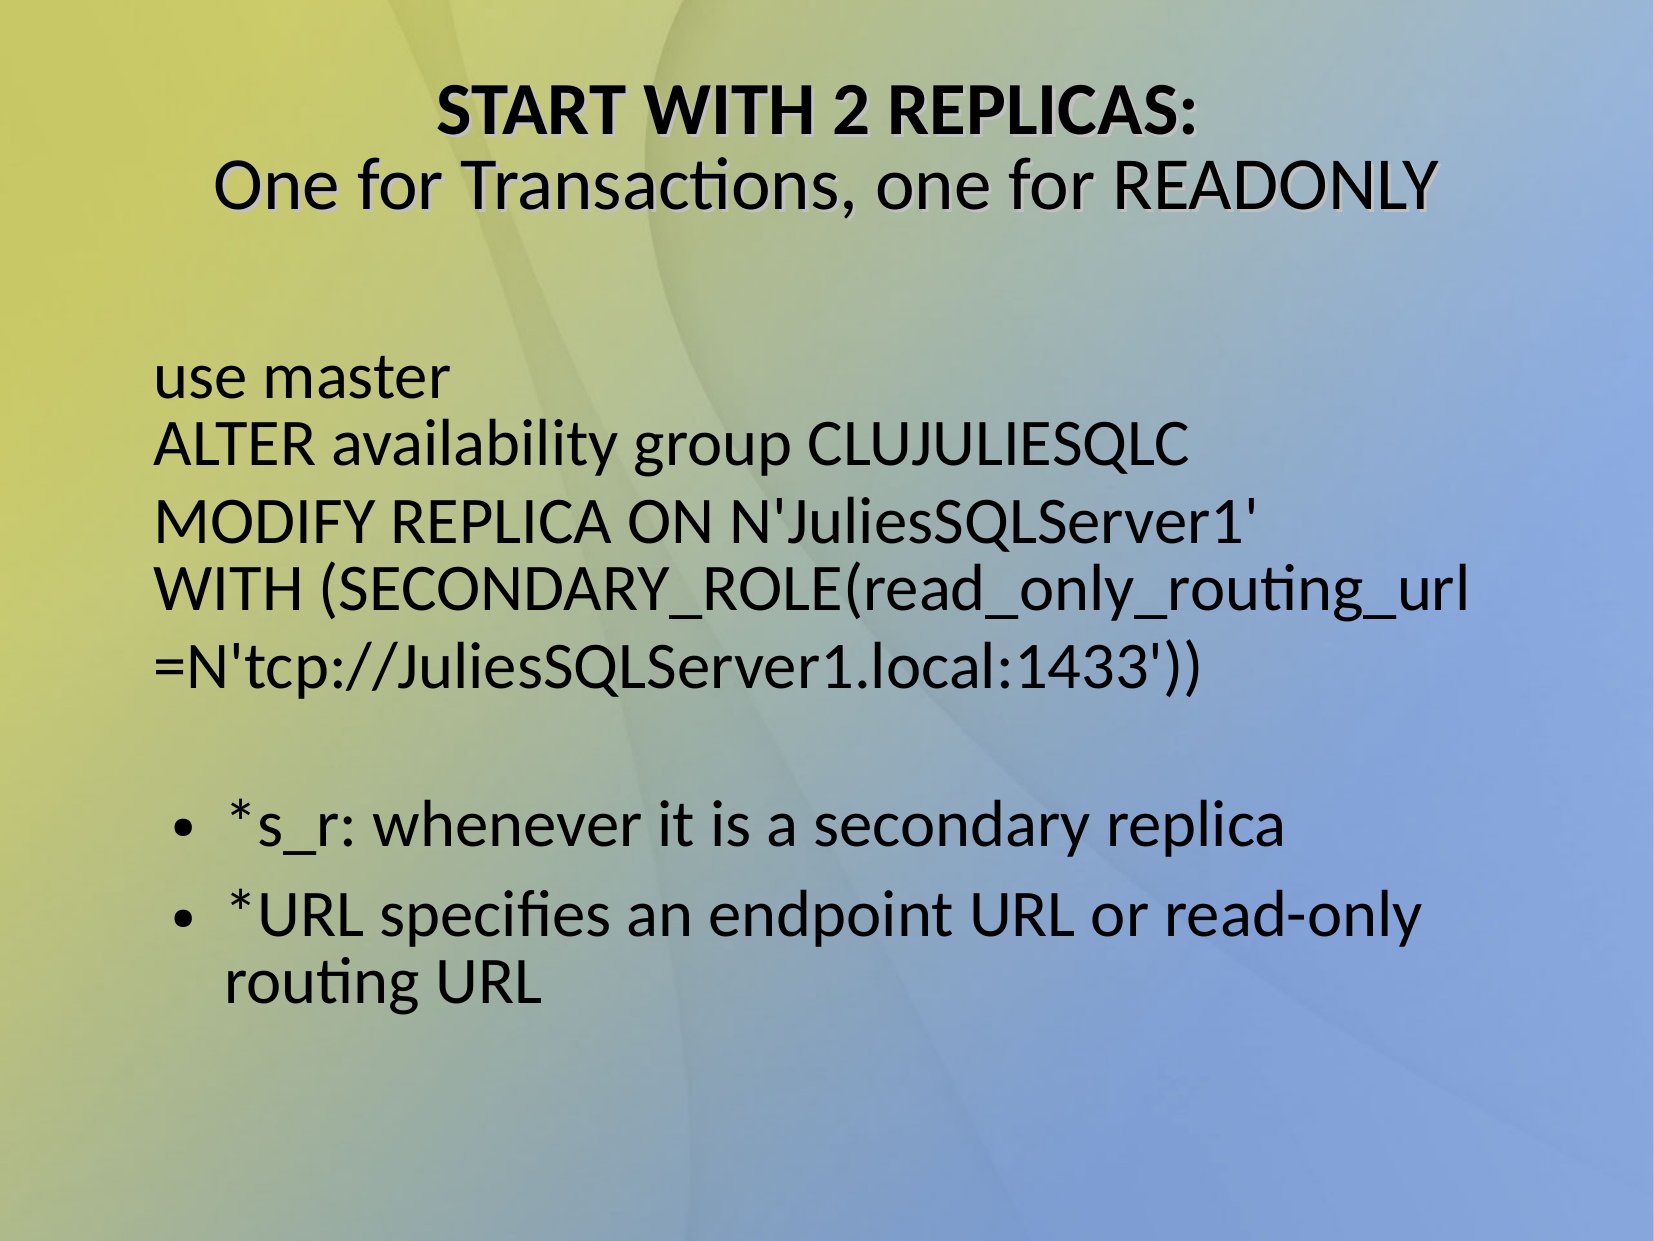

# START WITH 2 REPLICAS: One for Transactions, one for READONLY
use master
ALTER availability group CLUJULIESQLC
MODIFY REPLICA ON N'JuliesSQLServer1'
WITH (SECONDARY_ROLE(read_only_routing_url
=N'tcp://JuliesSQLServer1.local:1433'))
*s_r: whenever it is a secondary replica
*URL specifies an endpoint URL or read-only 		routing URL